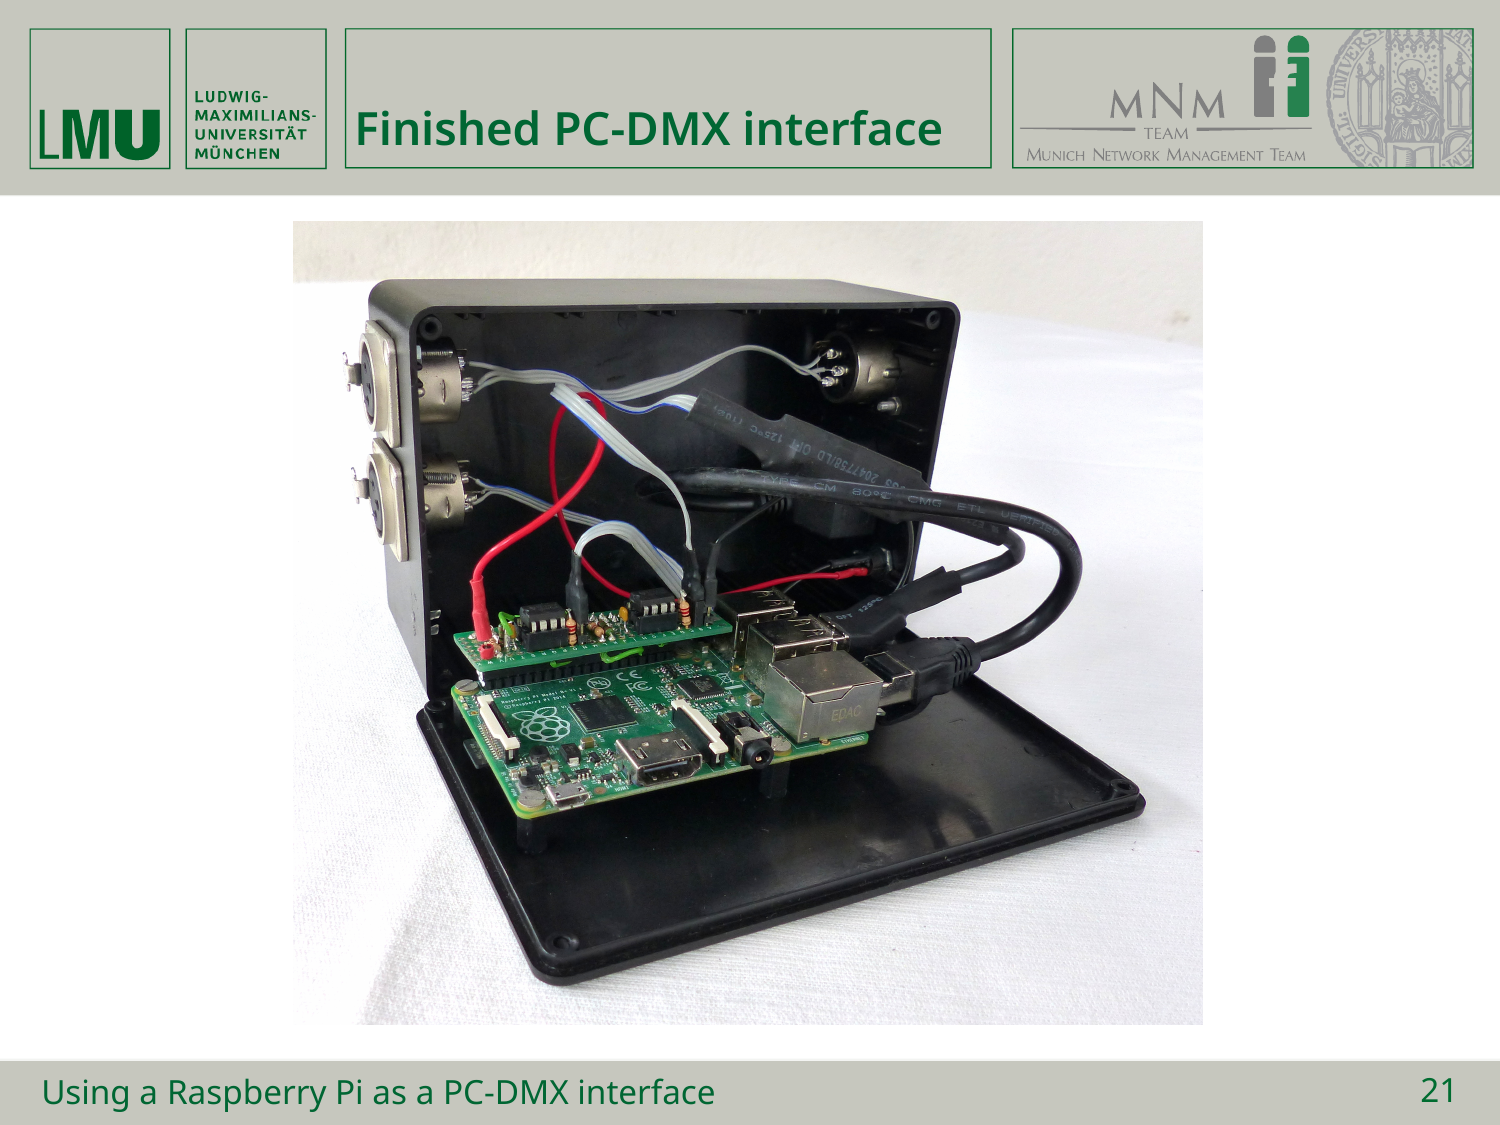

# Finished PC-DMX interface
PC-DMX interface with Raspberry Pi
21